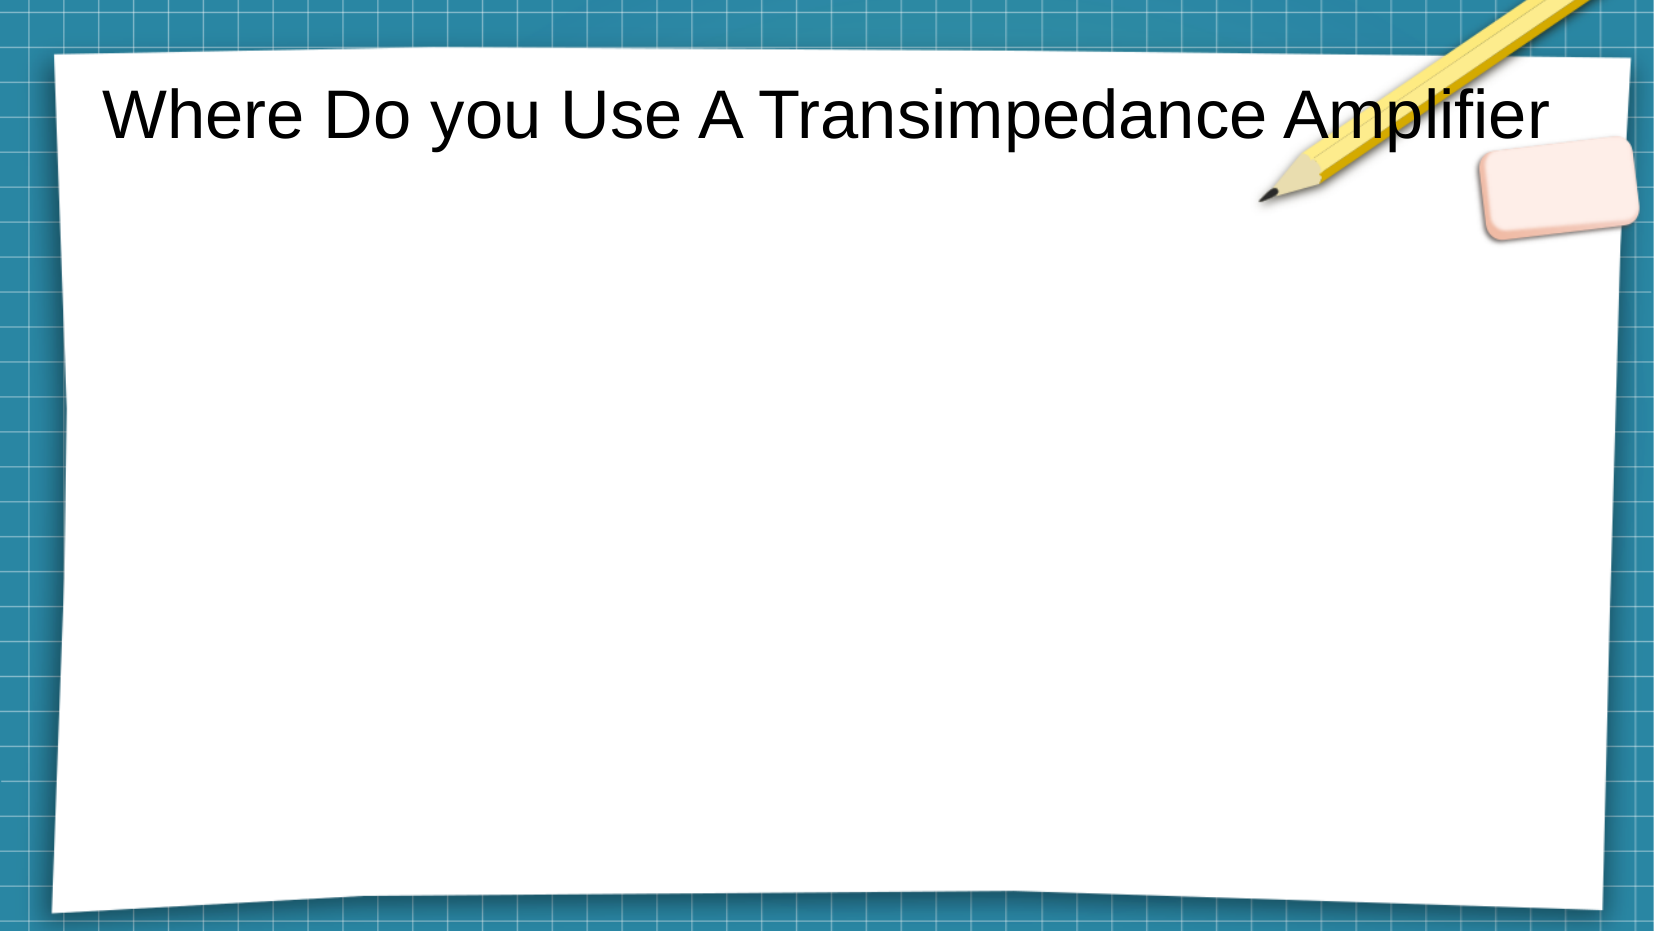

# Where Do you Use A Transimpedance Amplifier